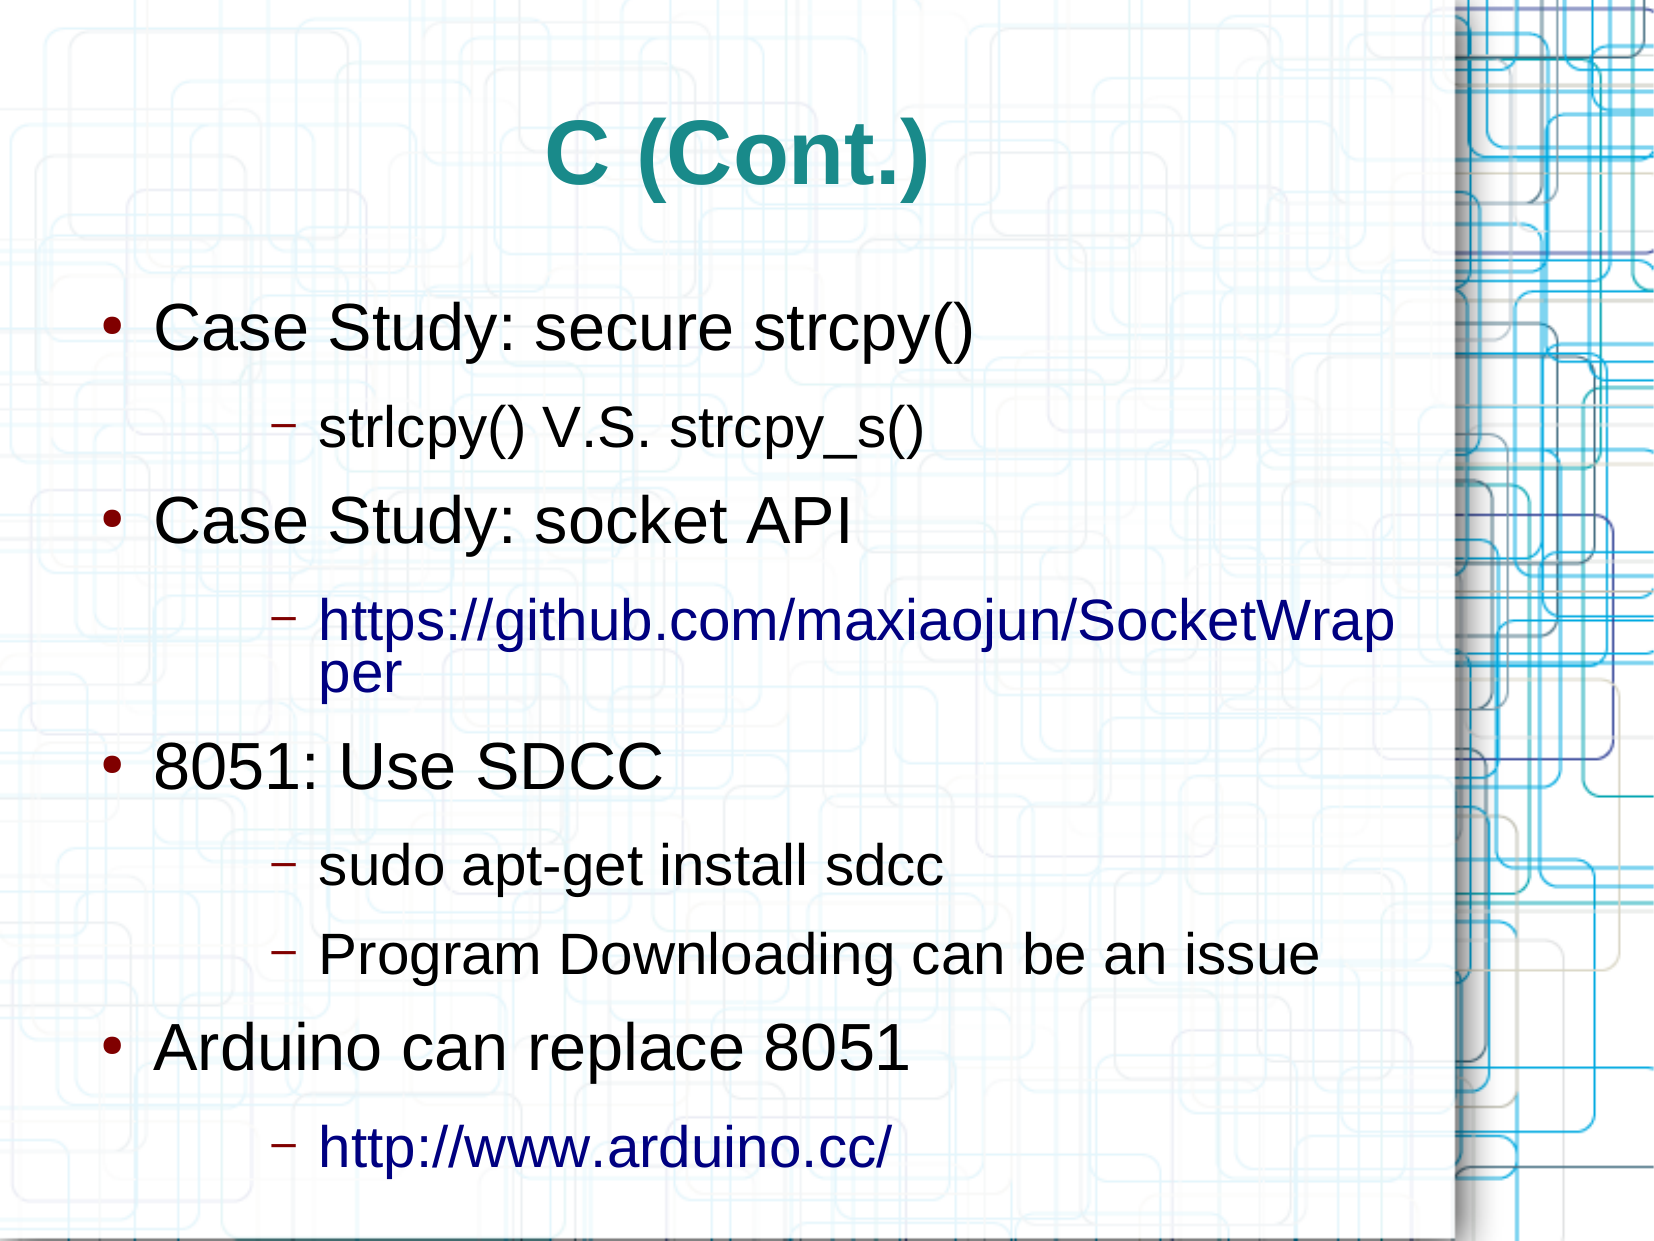

# C (Cont.)
Case Study: secure strcpy()
strlcpy() V.S. strcpy_s()
Case Study: socket API
https://github.com/maxiaojun/SocketWrapper
8051: Use SDCC
sudo apt-get install sdcc
Program Downloading can be an issue
Arduino can replace 8051
http://www.arduino.cc/